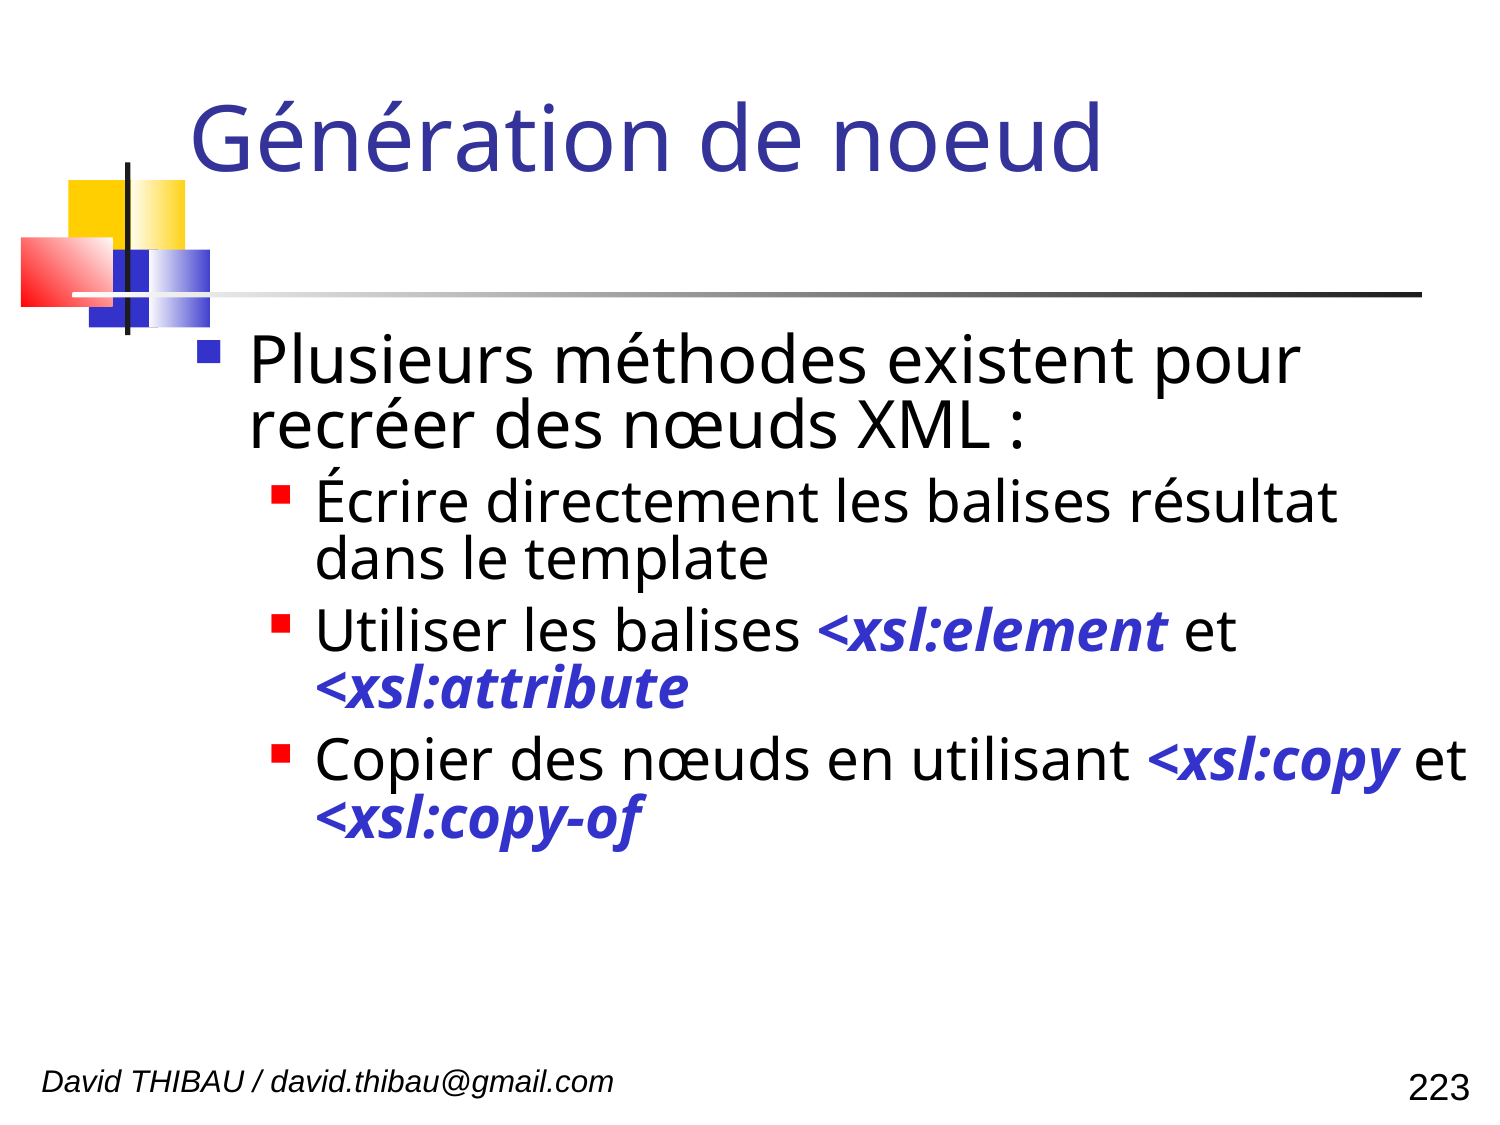

# Génération de noeud
Plusieurs méthodes existent pour recréer des nœuds XML :
Écrire directement les balises résultat dans le template
Utiliser les balises <xsl:element et <xsl:attribute
Copier des nœuds en utilisant <xsl:copy et <xsl:copy-of